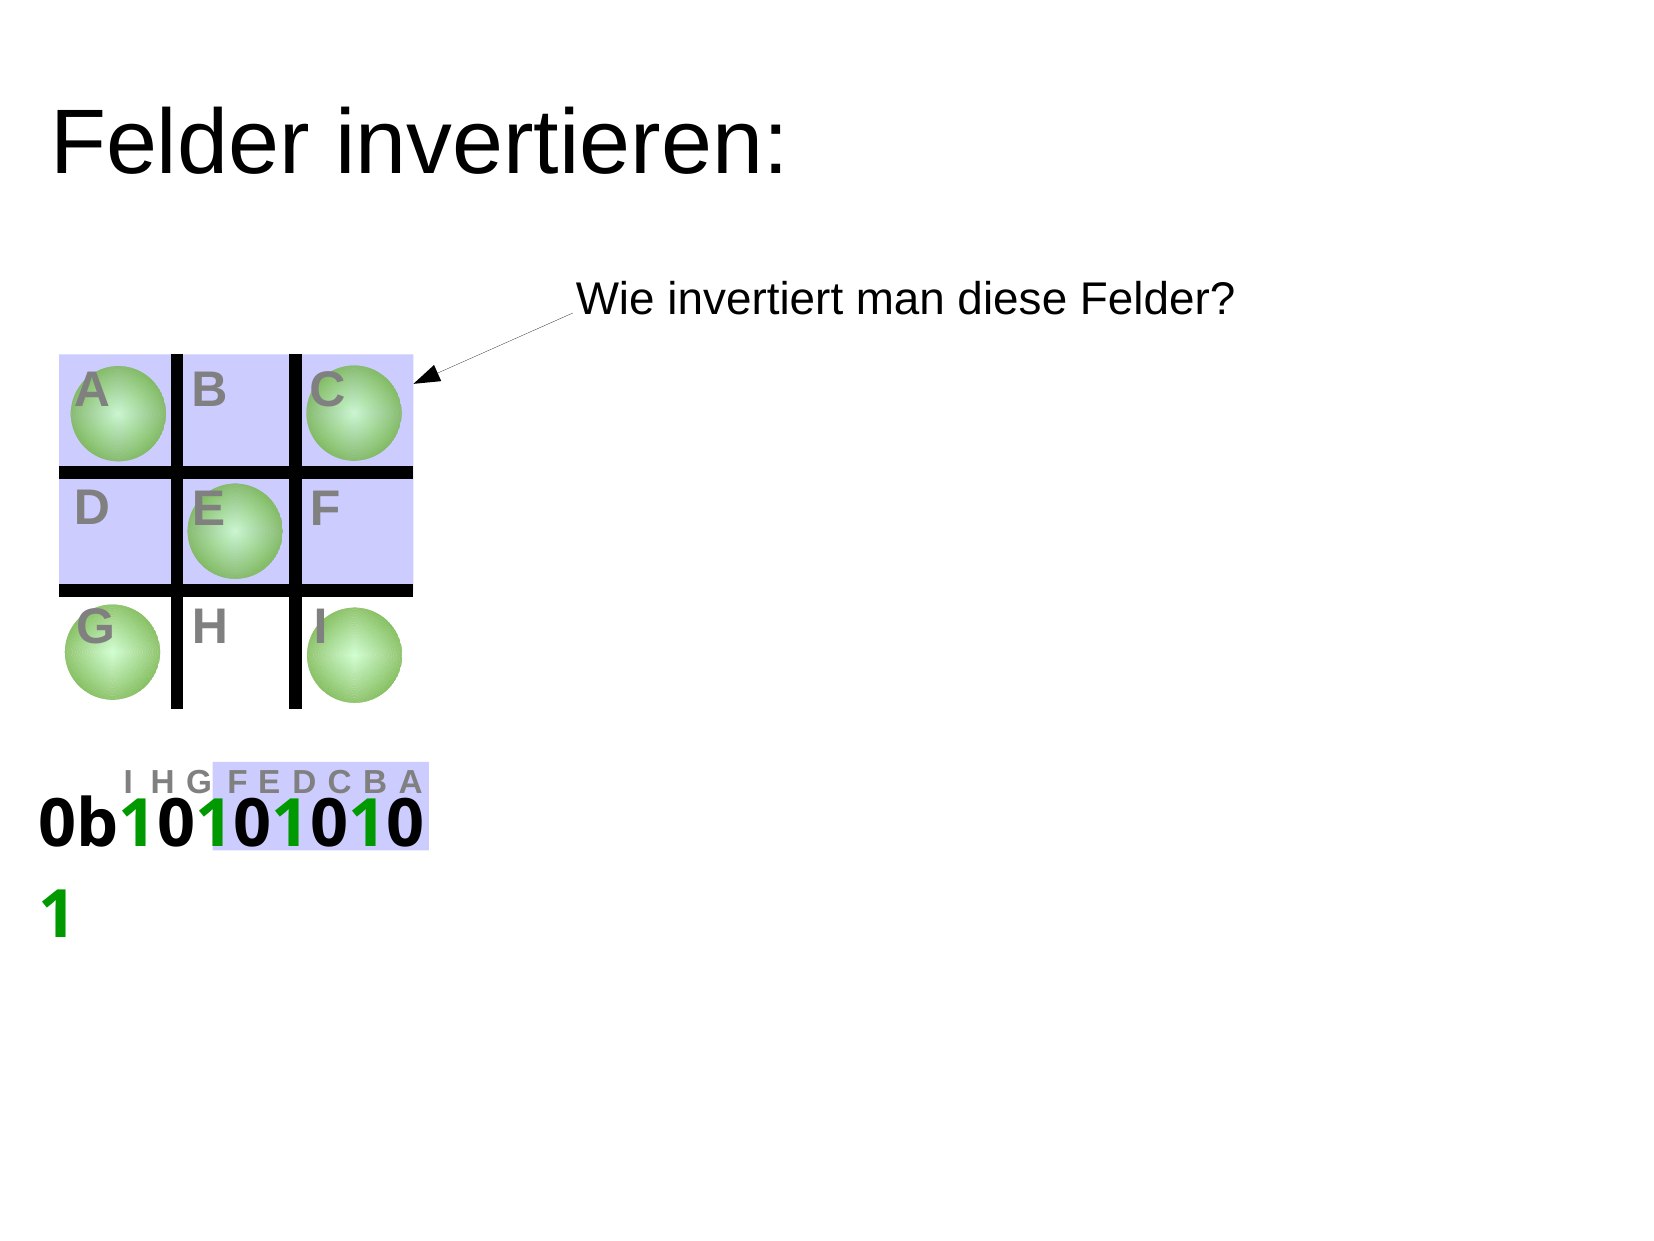

Felder invertieren:
Wie invertiert man diese Felder?
A
B
C
D
E
F
G
H
I
C
B
I
H
G
A
F
E
D
0b101010101